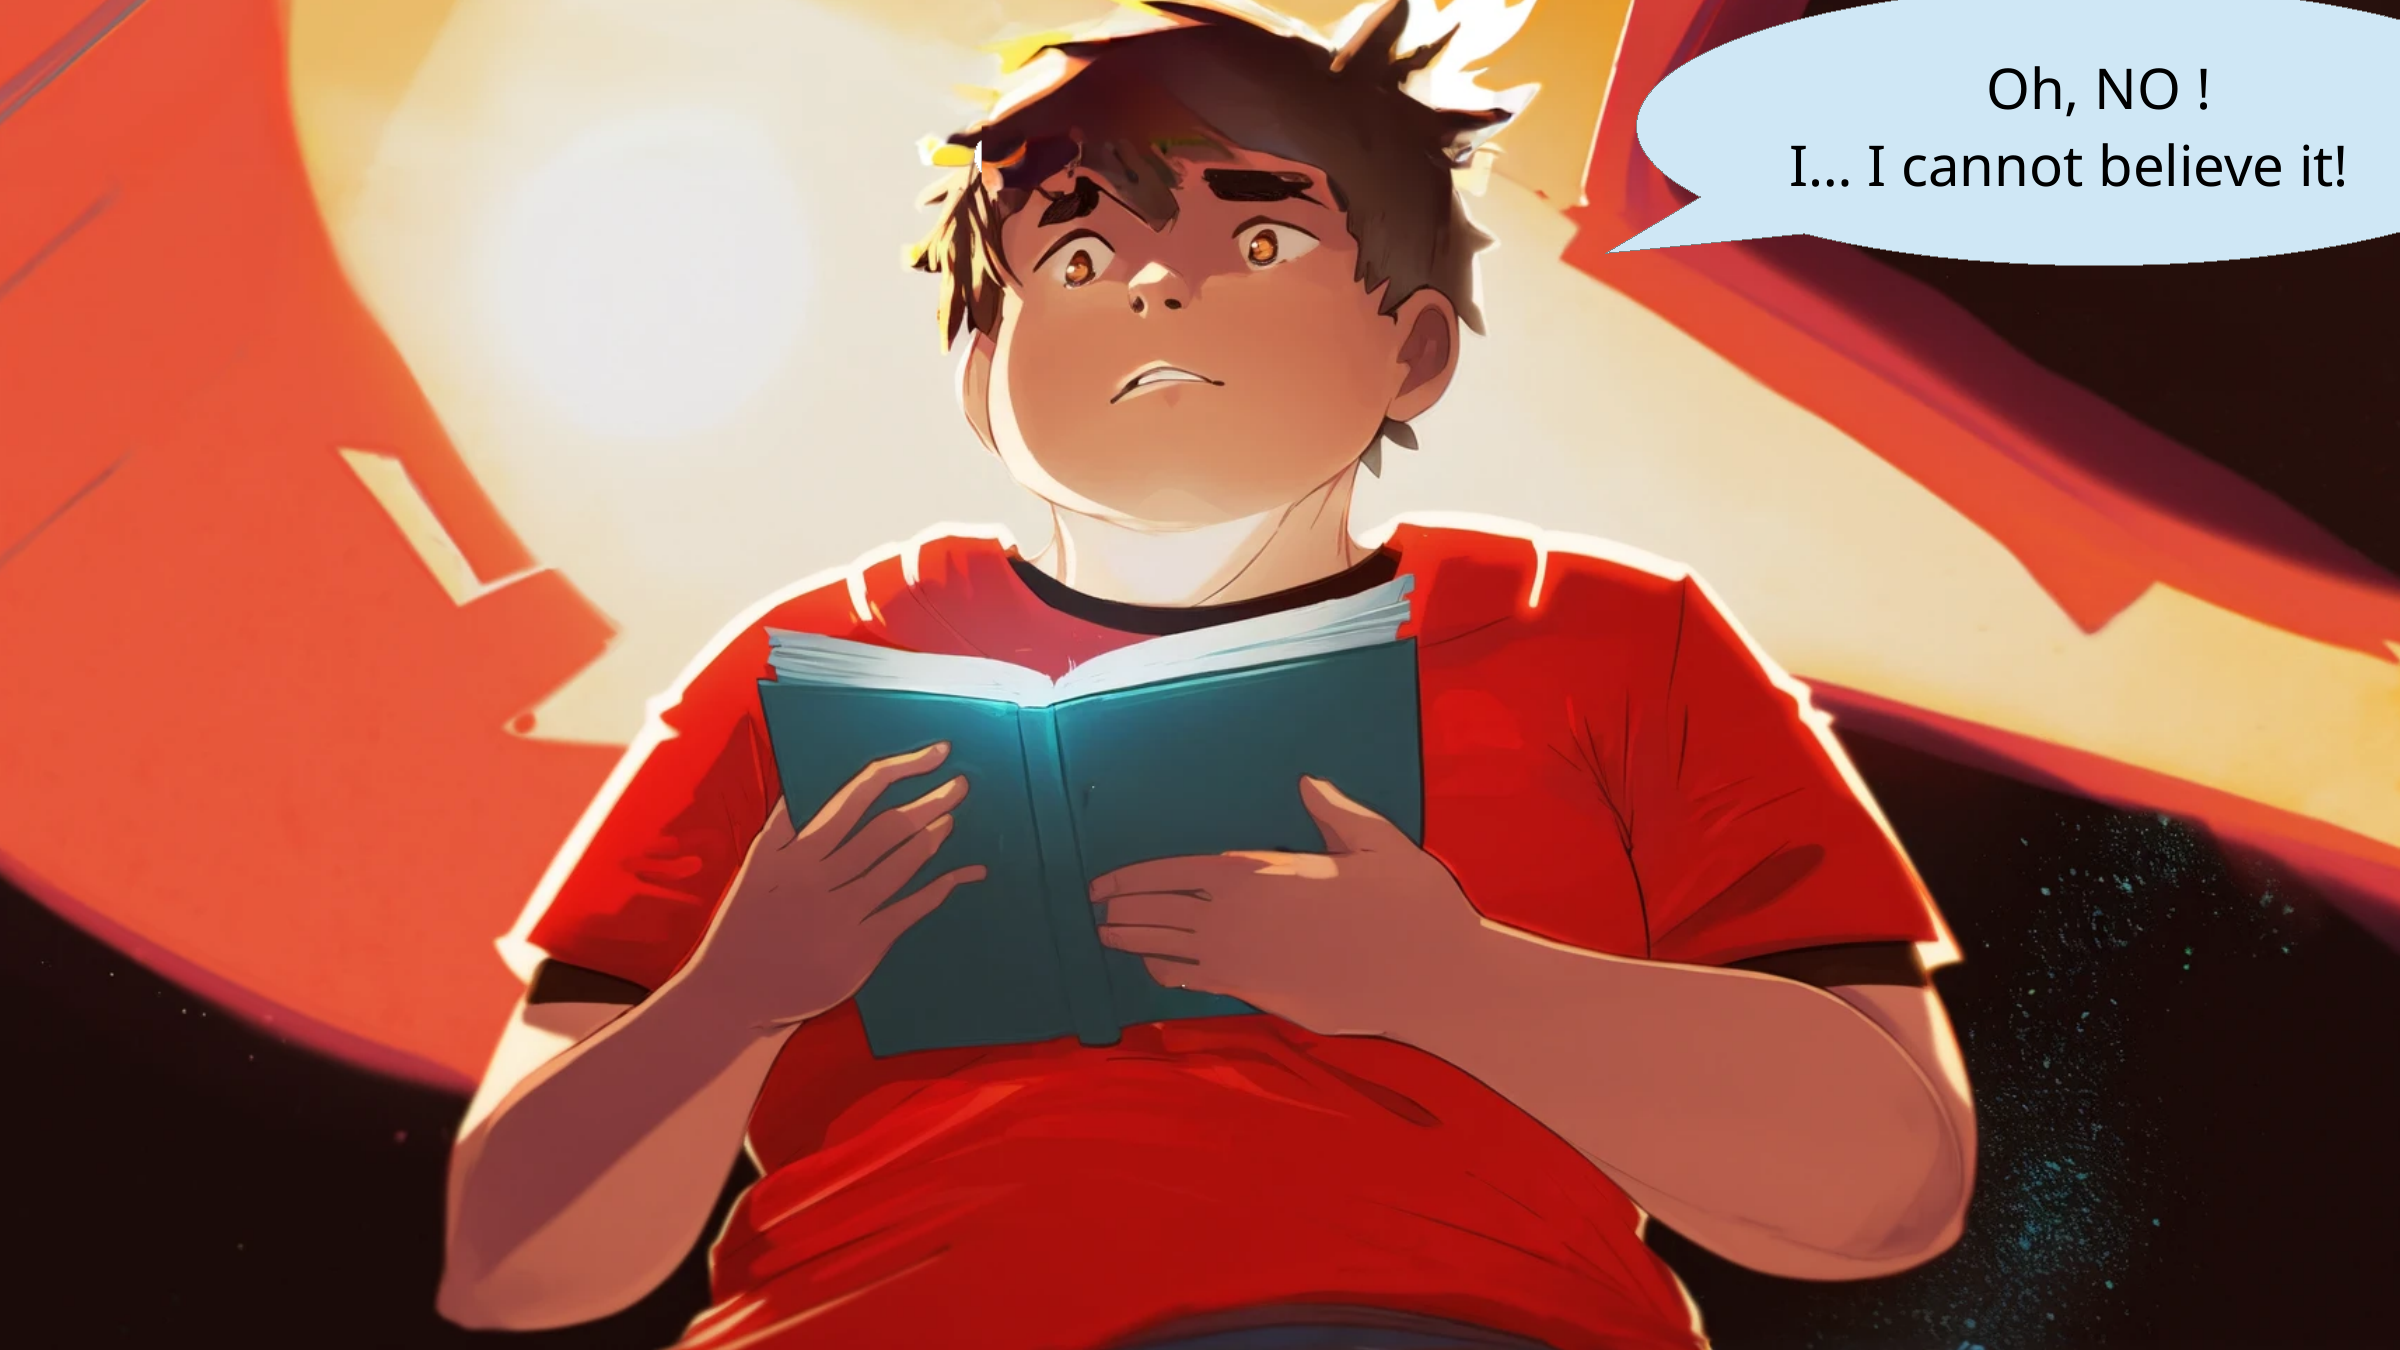

Oh, NO !
I… I cannot believe it!